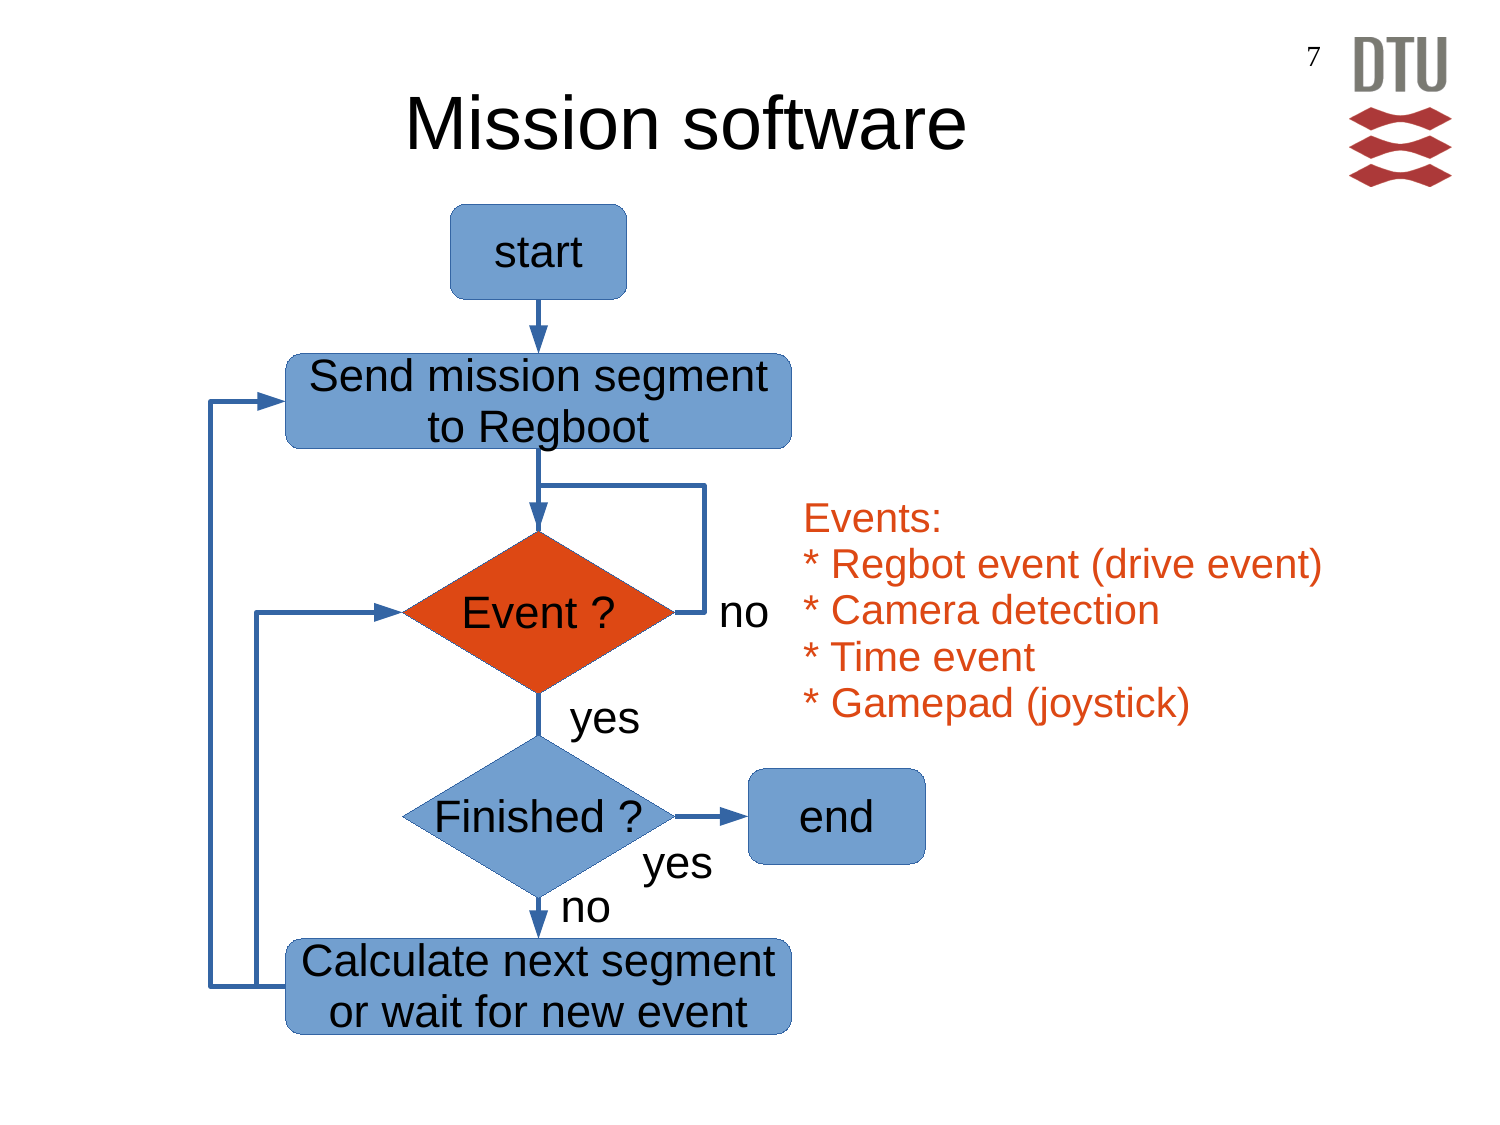

# Mission software
start
Send mission segment
to Regboot
Events:
* Regbot event (drive event)
* Camera detection
* Time event
* Gamepad (joystick)
Event ?
no
yes
Finished ?
end
yes
no
Calculate next segment
or wait for new event